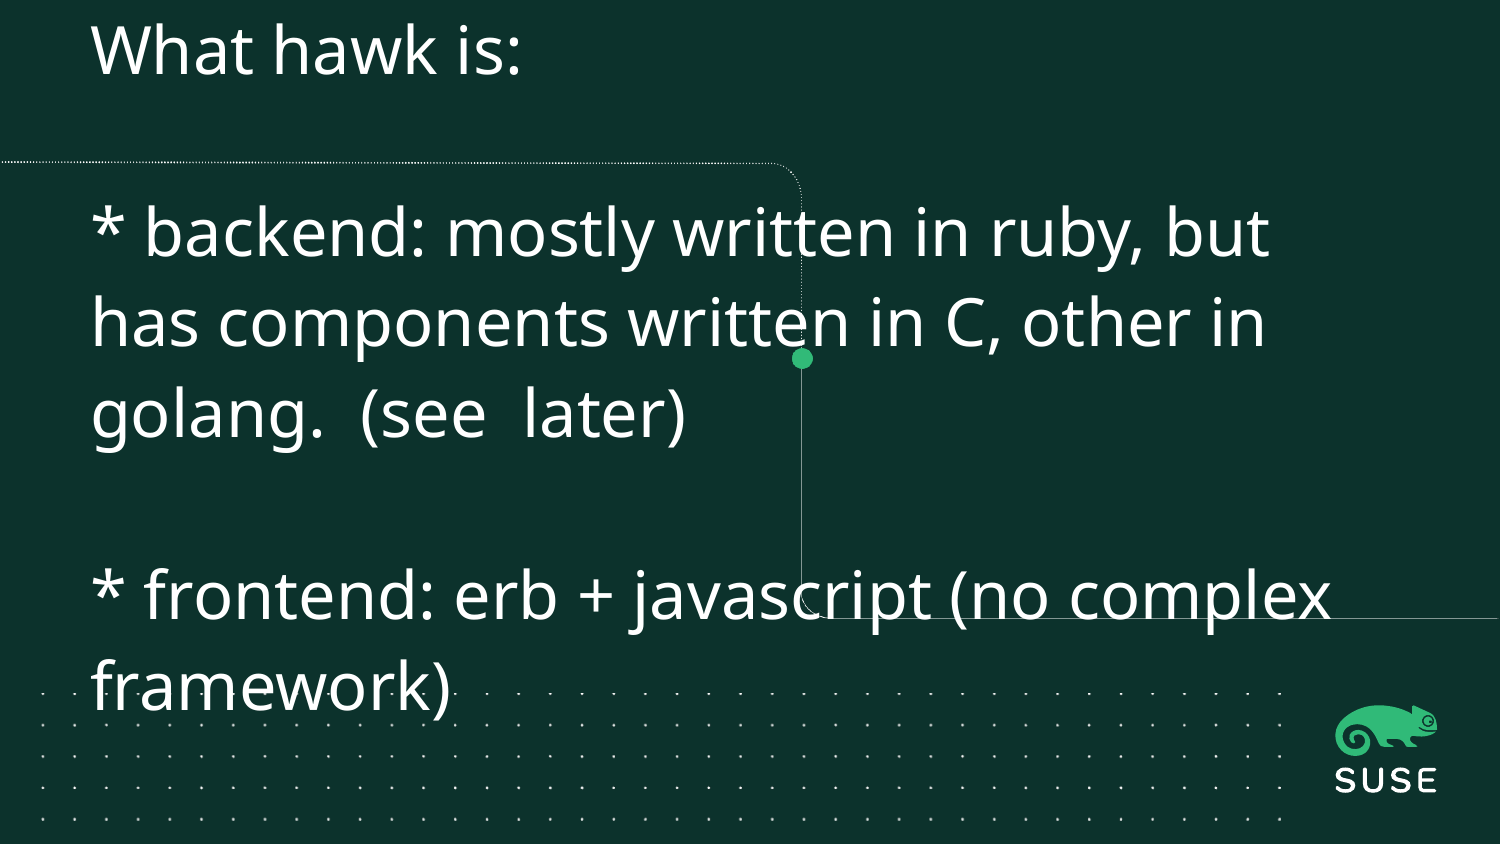

# What hawk is: * backend: mostly written in ruby, but has components written in C, other in golang. (see later) * frontend: erb + javascript (no complex framework)